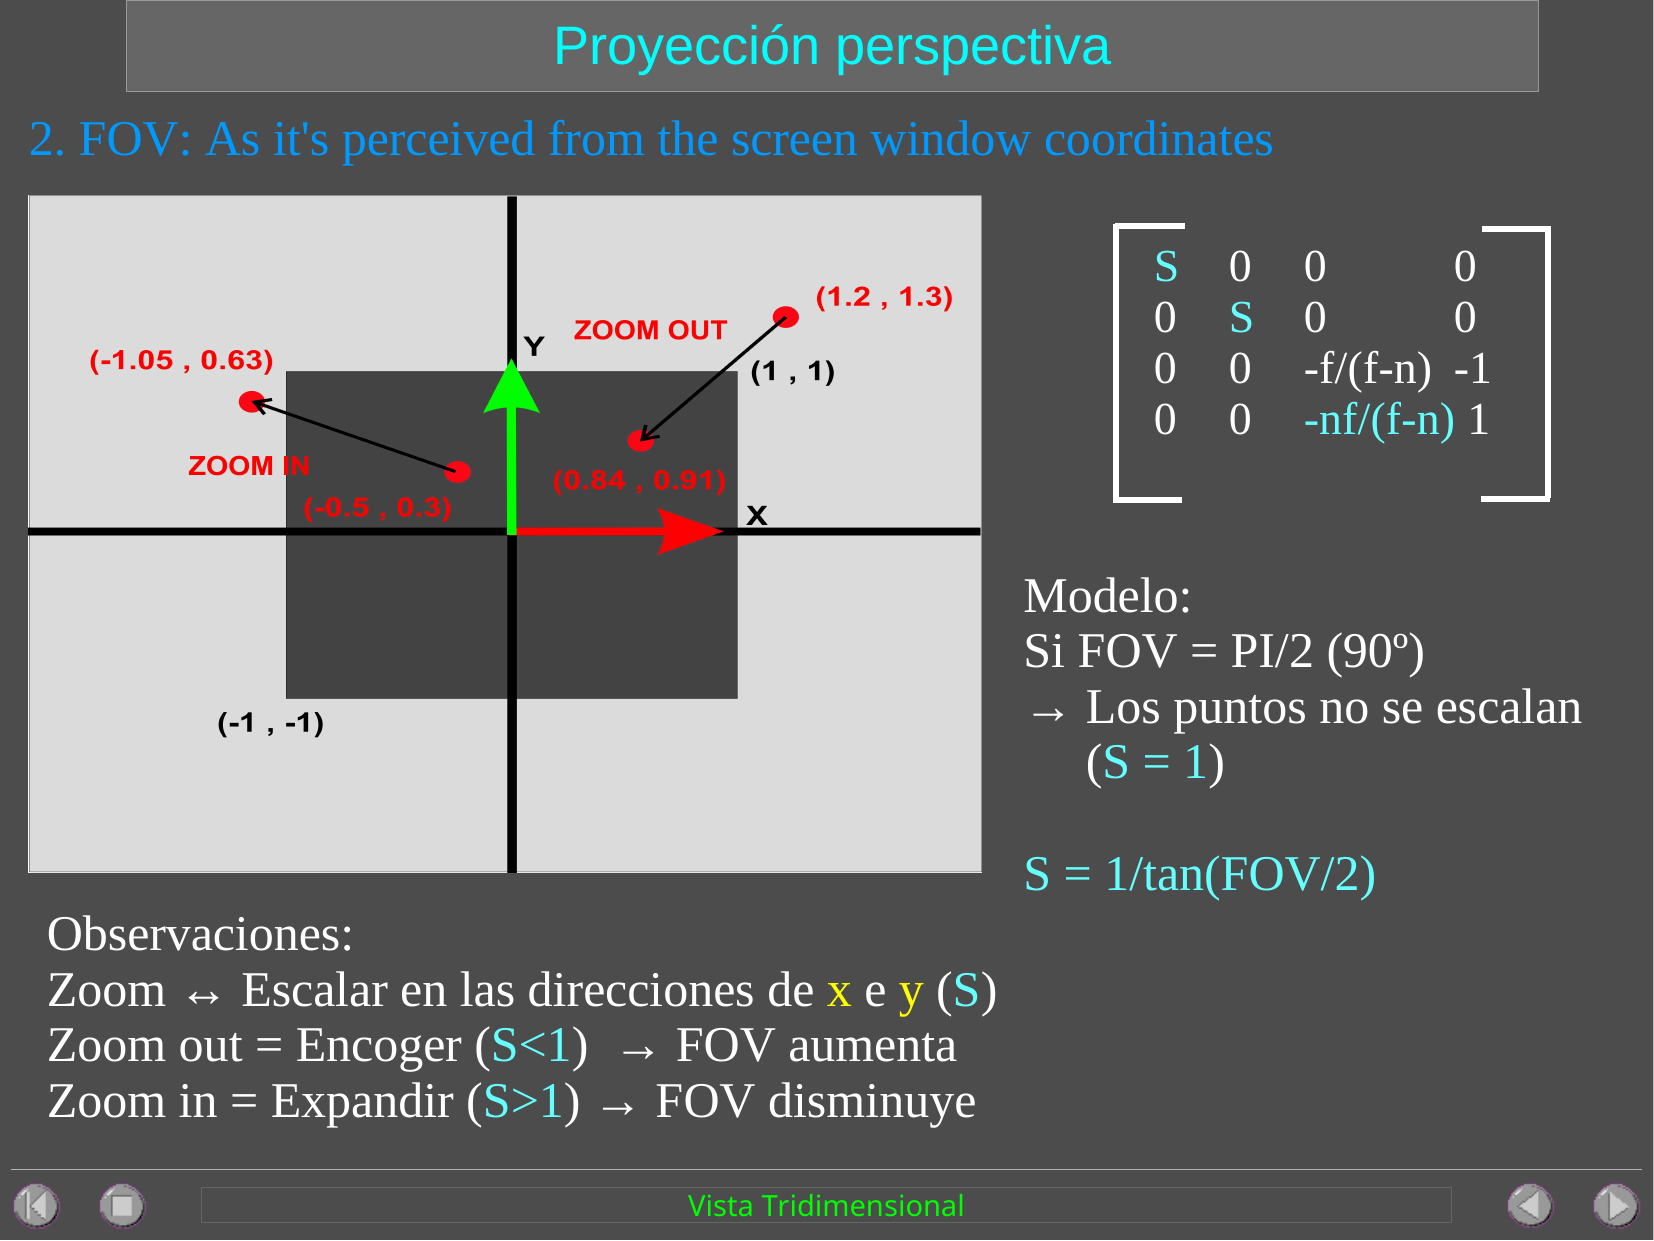

# Proyección perspectiva
2. FOV: As it's perceived from the screen window coordinates
S	0	0		0
0	S	0		0
0	0	-f/(f-n)	-1
0	0	-nf/(f-n) 1
Modelo:
Si FOV = PI/2 (90º)
→ Los puntos no se escalan
 (S = 1)
S = 1/tan(FOV/2)
Observaciones:
Zoom ↔ Escalar en las direcciones de x e y (S)
Zoom out = Encoger (S<1) → FOV aumenta
Zoom in = Expandir (S>1) → FOV disminuye